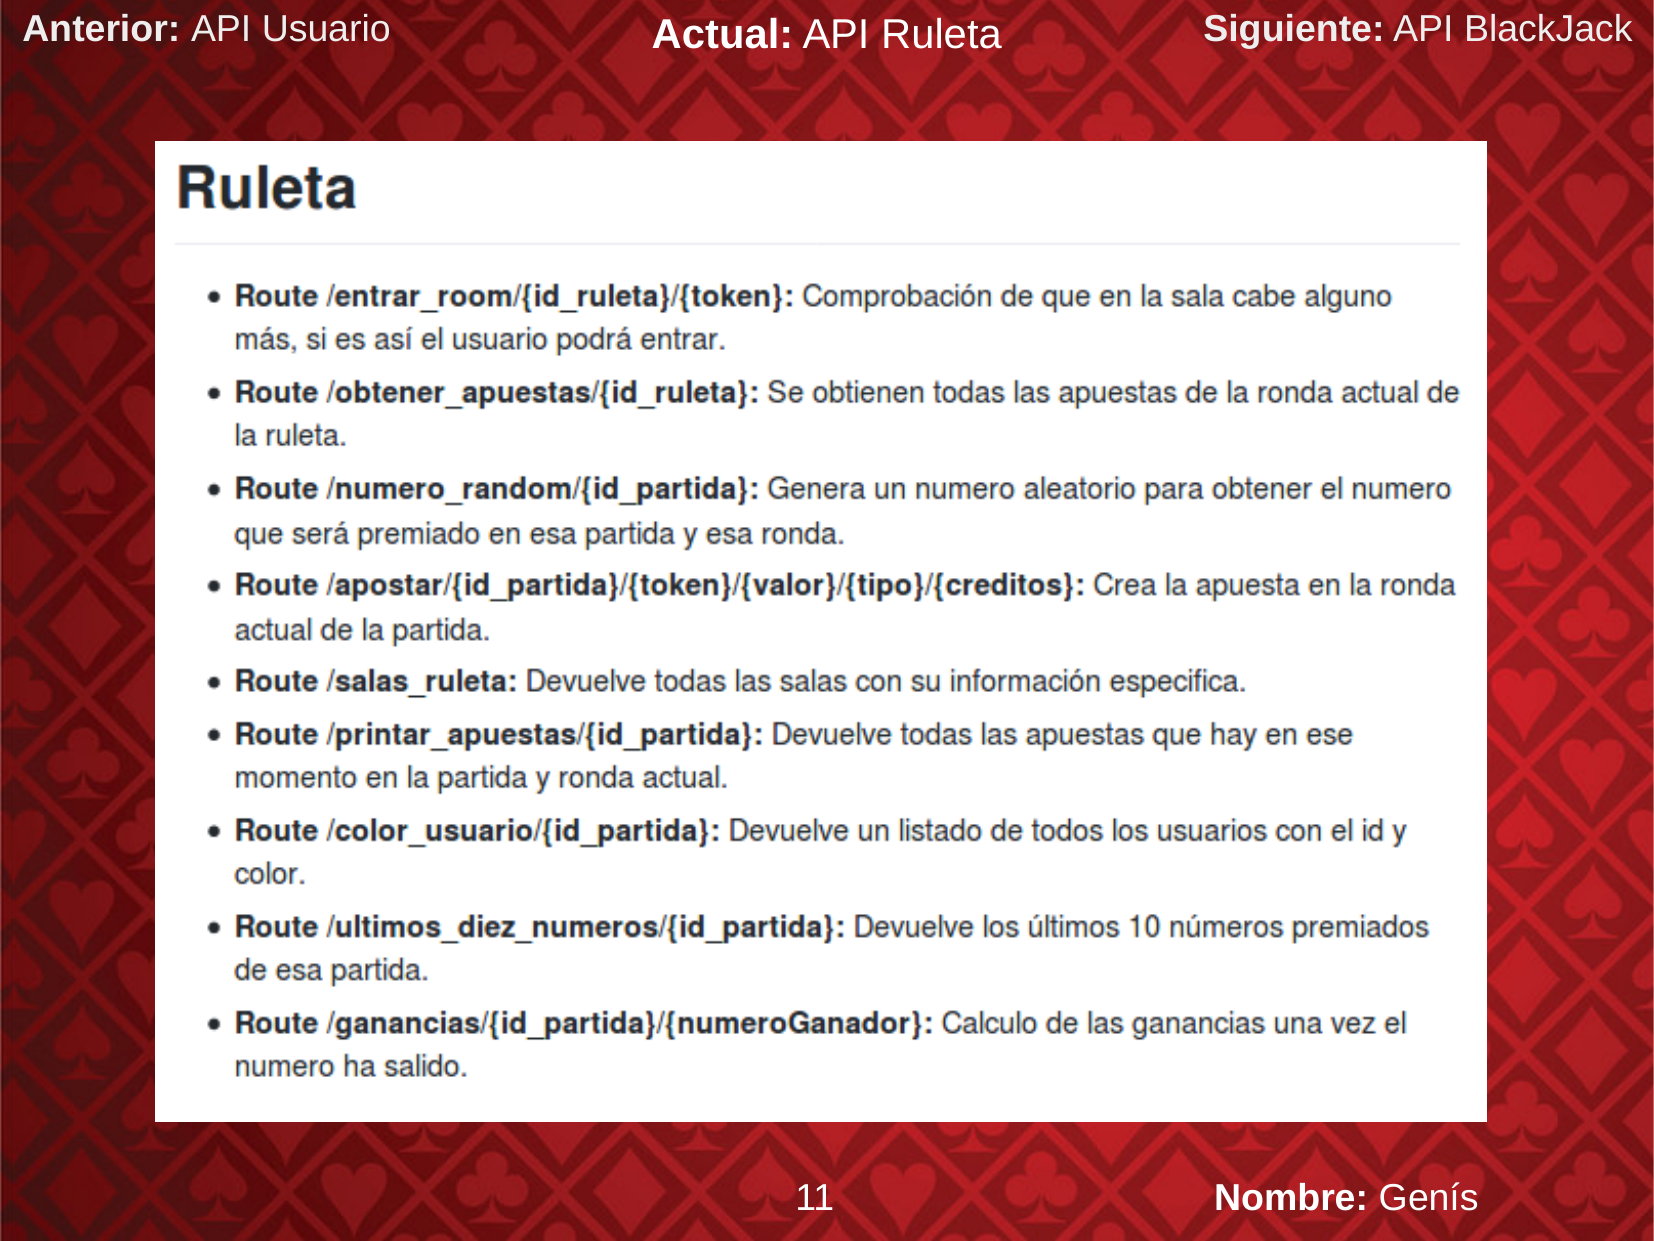

Actual: API Ruleta
 Anterior: API Usuario
 Siguiente: API BlackJack
11
Nombre: Genís